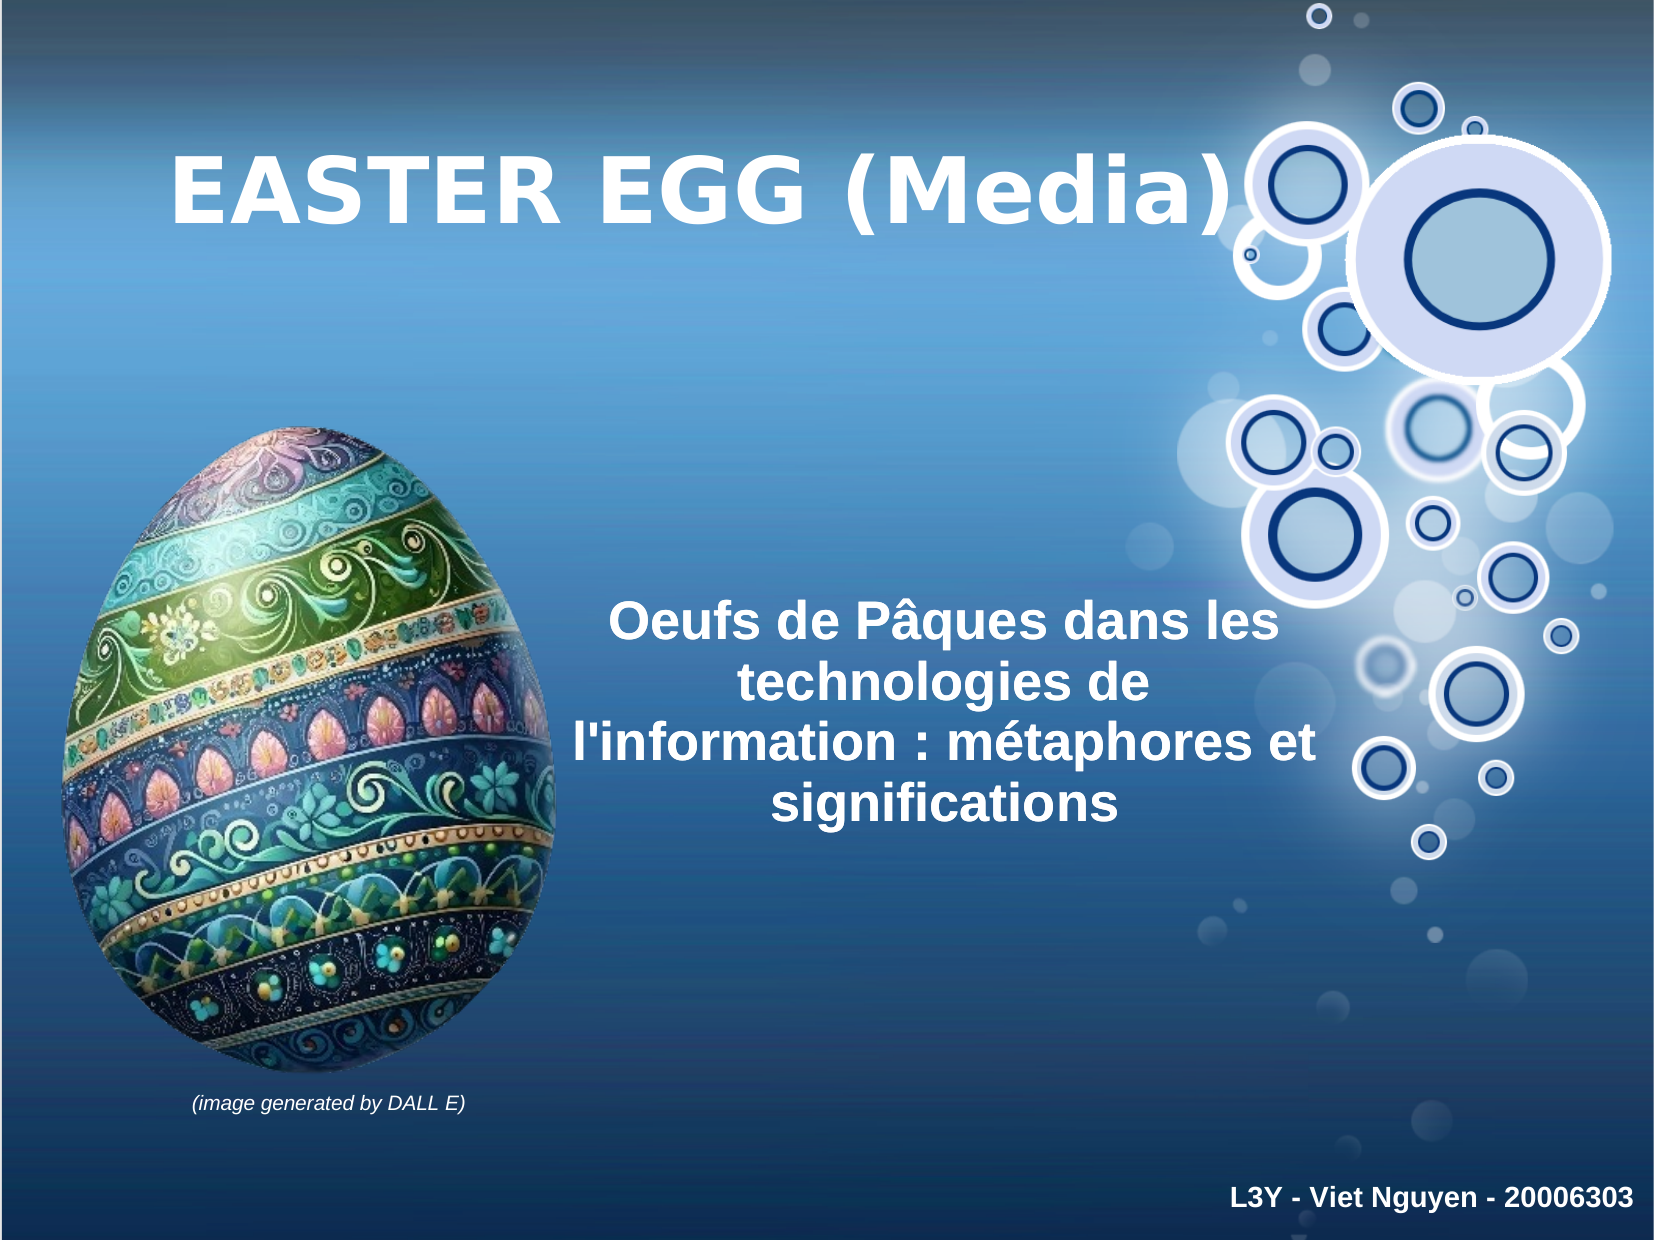

# EASTER EGG (Media)
Oeufs de Pâques dans les technologies de l'information : métaphores et significations
Oeufs de Pâques dans les technologies de l'information : métaphores et significations
(image generated by DALL E)
L3Y - Viet Nguyen - 20006303